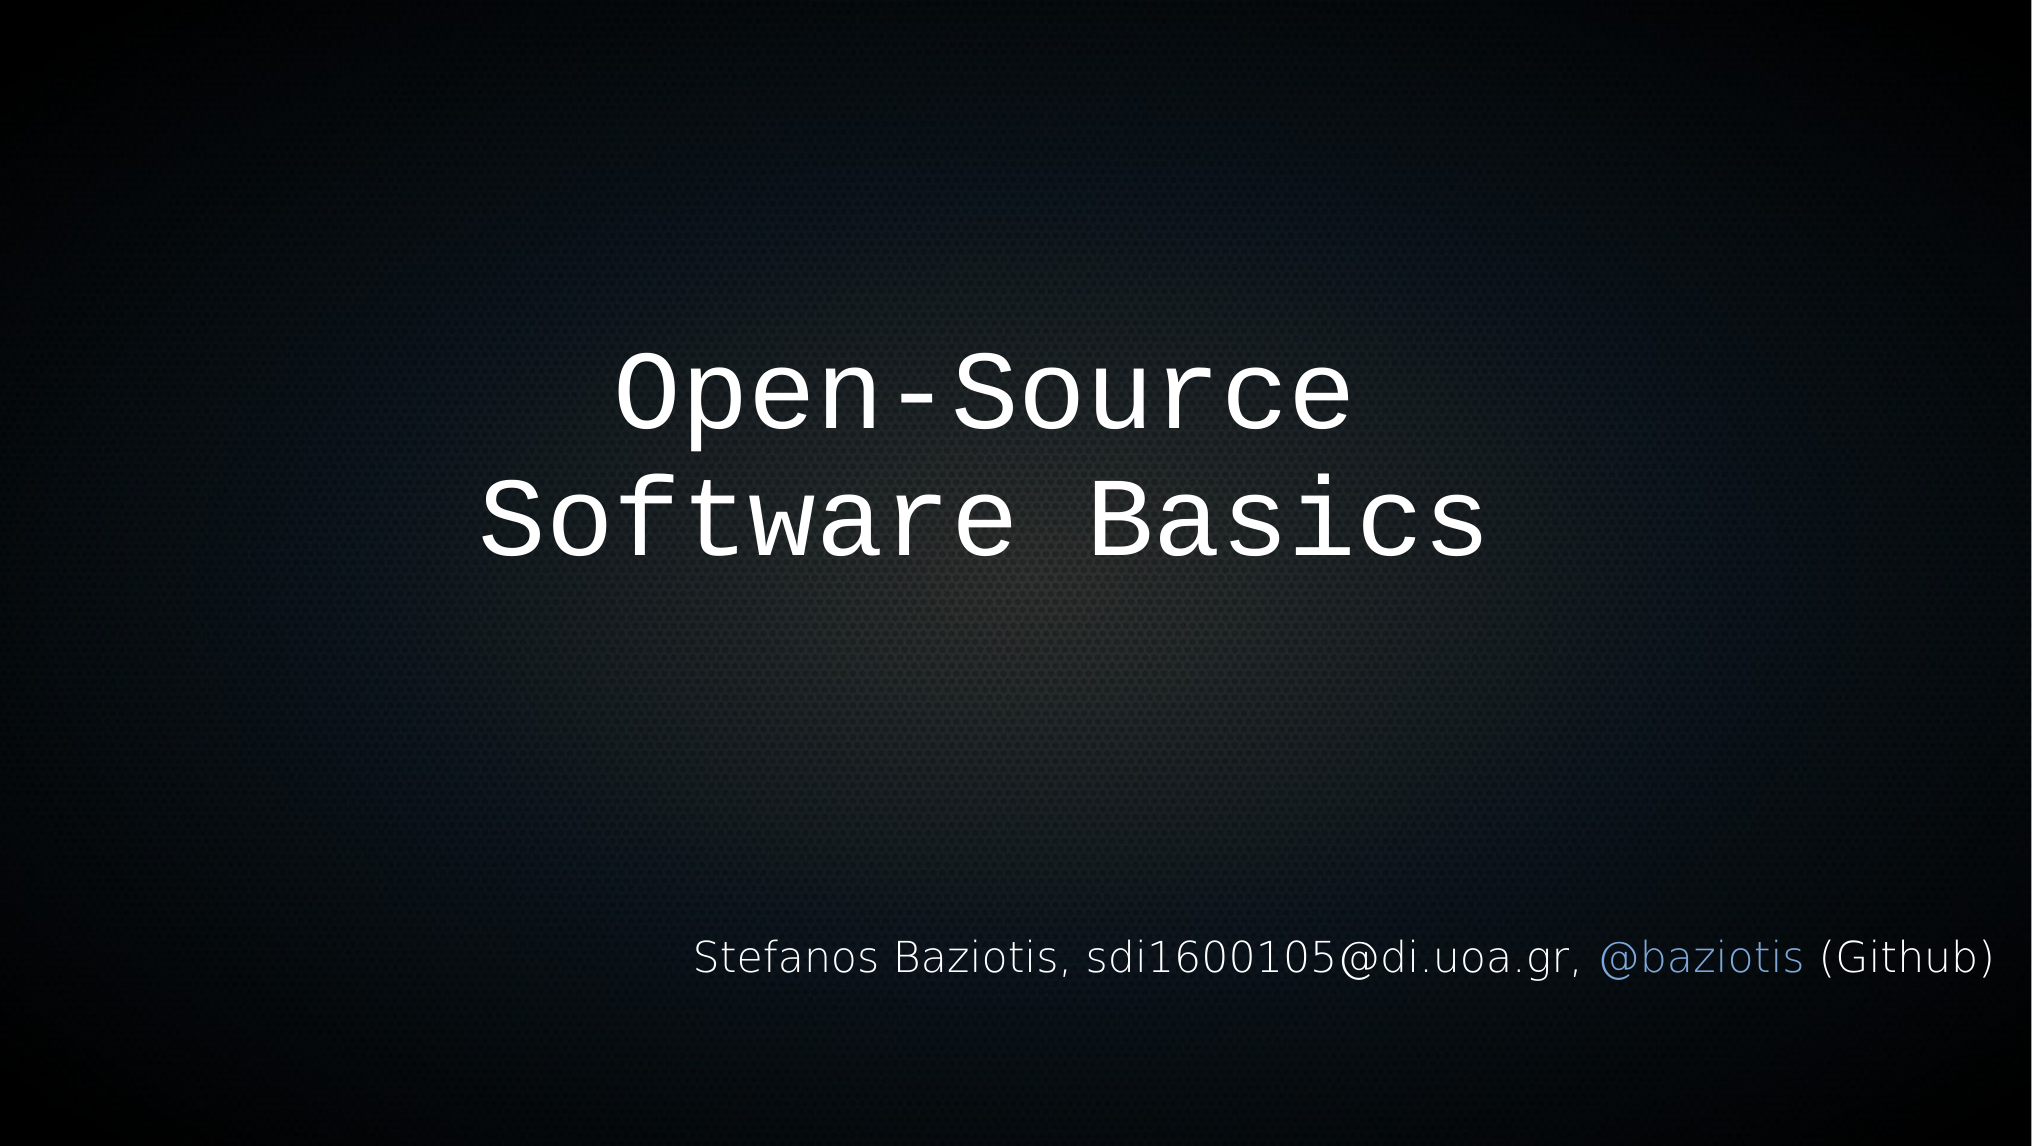

# Open-Source Software Basics
Stefanos Baziotis, sdi1600105@di.uoa.gr, @baziotis (Github)